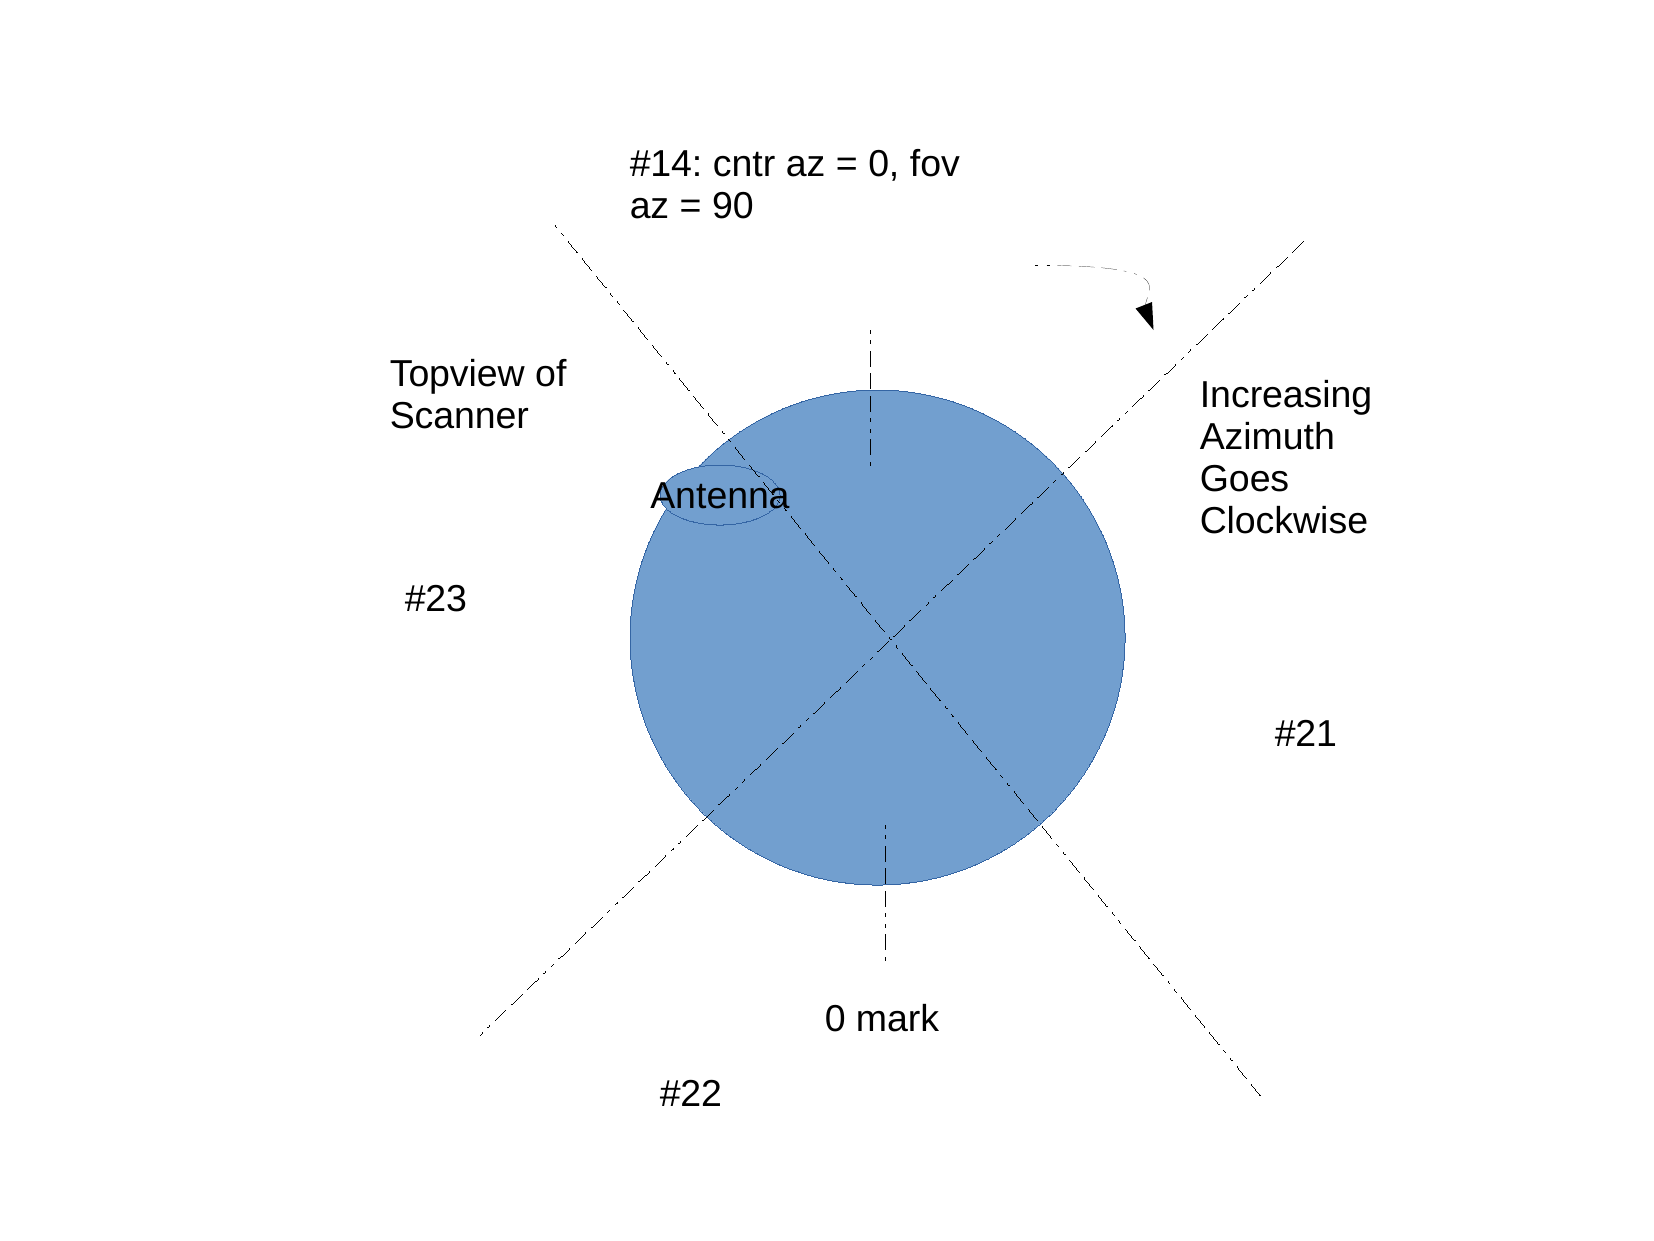

#14: cntr az = 0, fov az = 90
Topview of Scanner
Increasing Azimuth
Goes Clockwise
Antenna
#23
#21
0 mark
#22